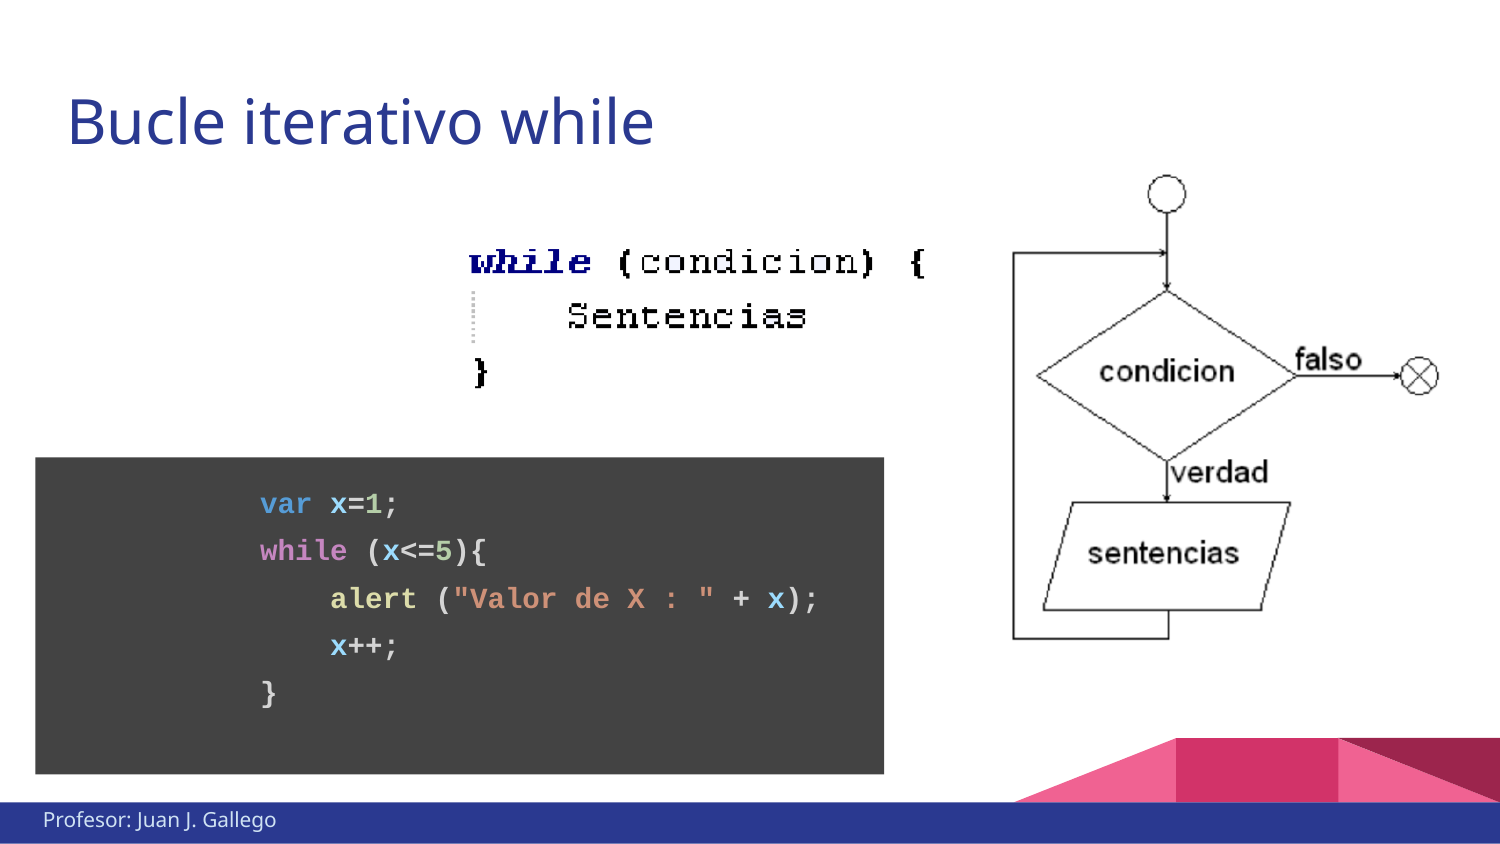

# Bucle iterativo while
 var x=1;
 while (x<=5){
 alert ("Valor de X : " + x);
 x++;
 }